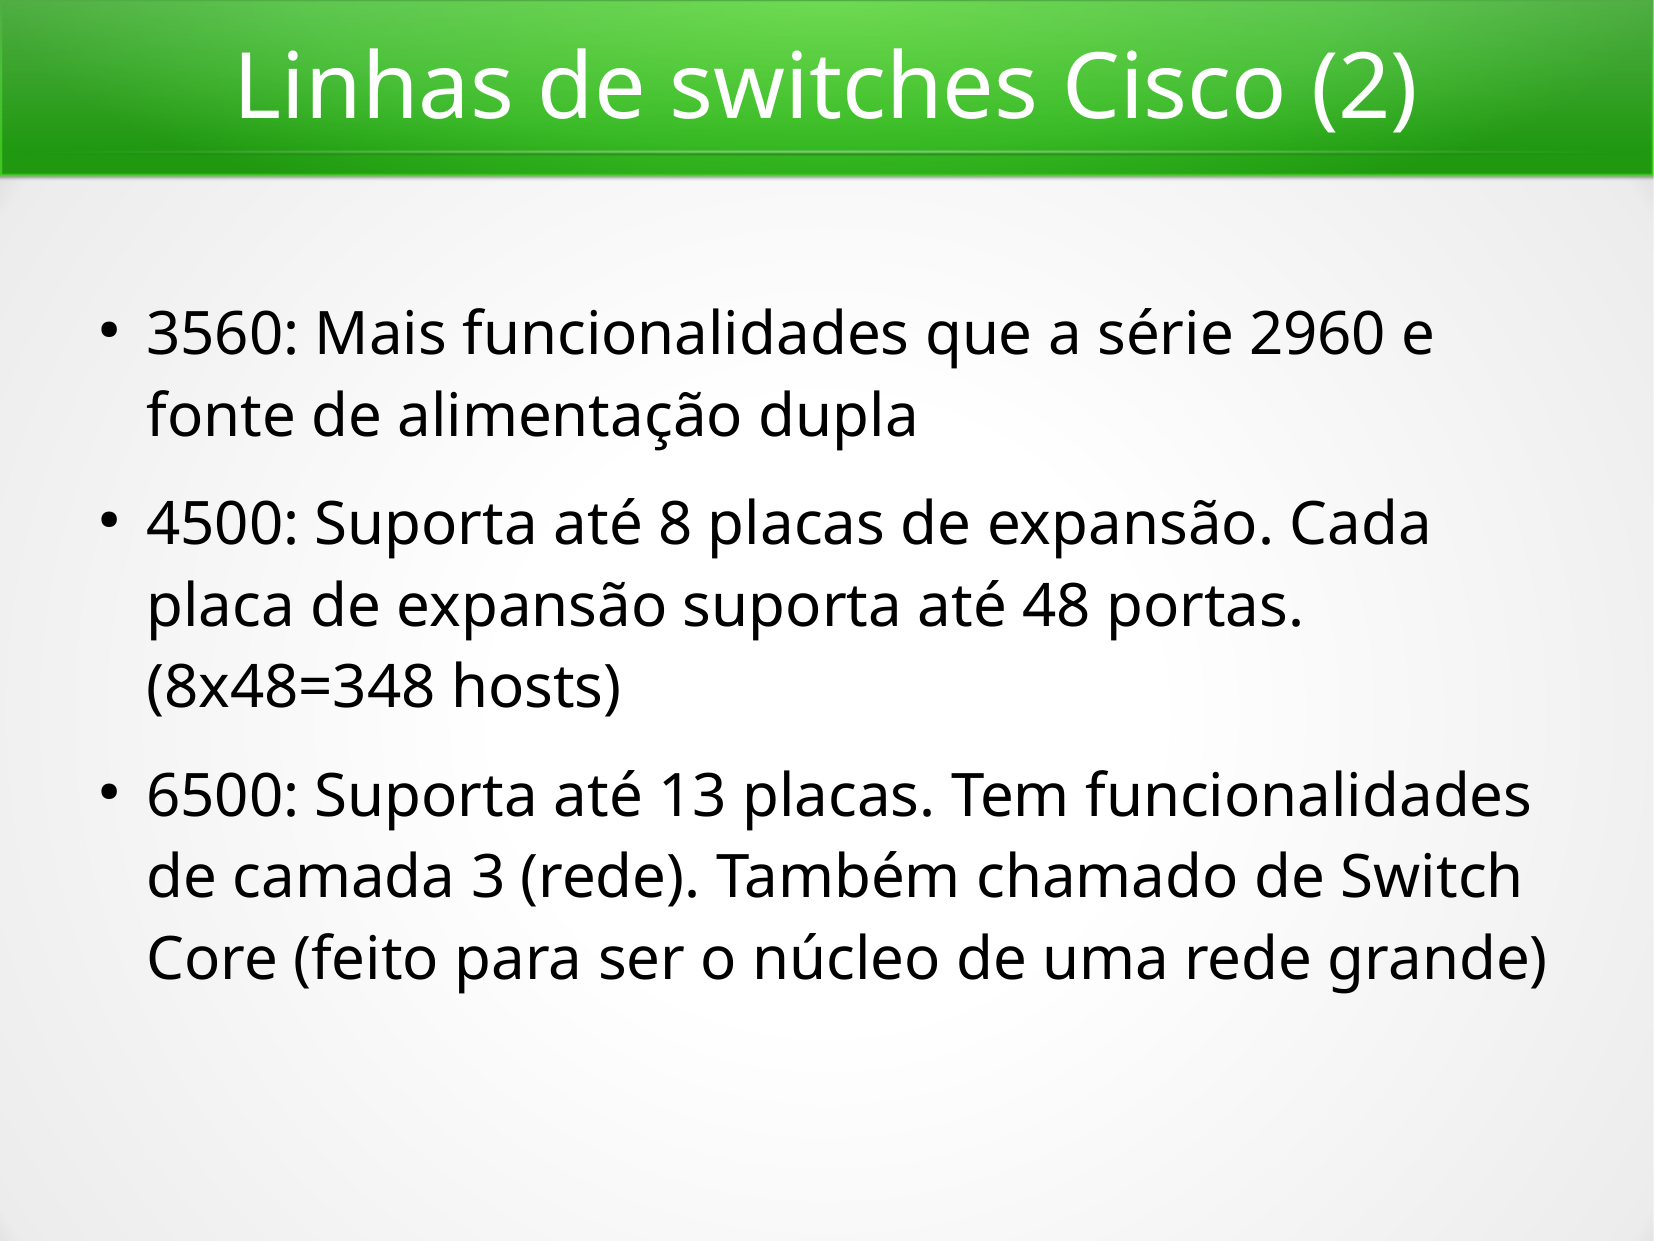

# Linhas de switches Cisco (2)
3560: Mais funcionalidades que a série 2960 e fonte de alimentação dupla
4500: Suporta até 8 placas de expansão. Cada placa de expansão suporta até 48 portas. (8x48=348 hosts)
6500: Suporta até 13 placas. Tem funcionalidades de camada 3 (rede). Também chamado de Switch Core (feito para ser o núcleo de uma rede grande)